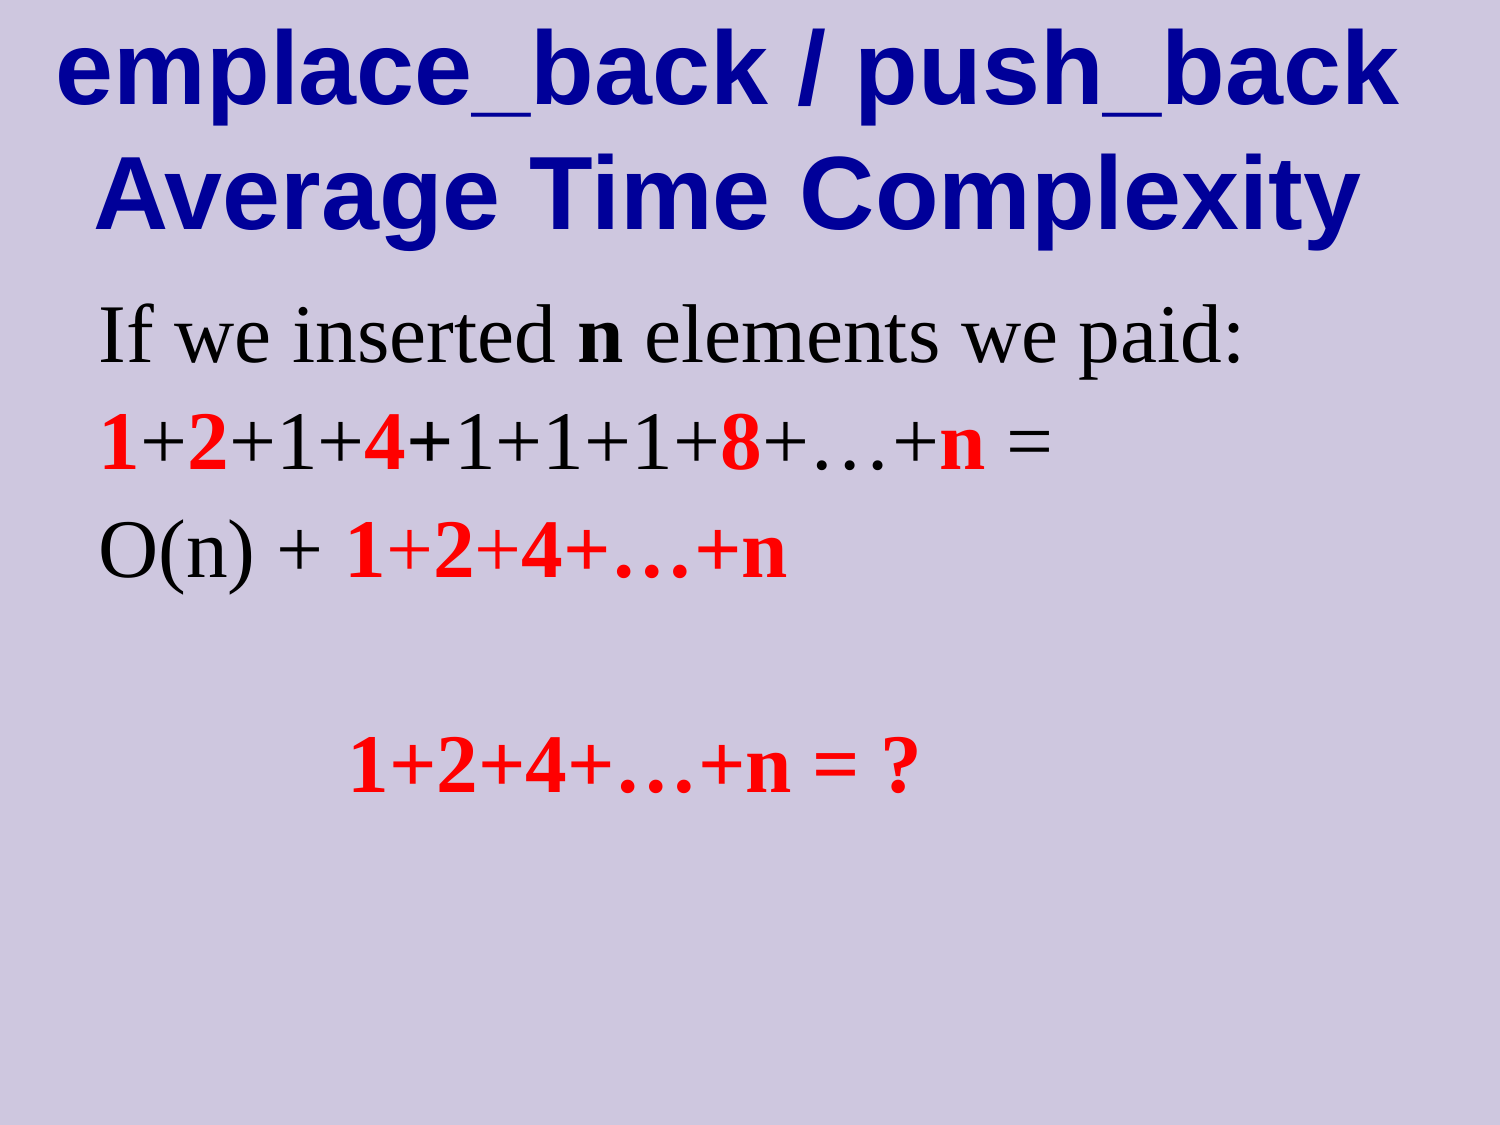

# emplace_back / push_back Average Time Complexity
If we inserted n elements we paid:
1+2+1+4+1+1+1+8+…+n =
O(n) + 1+2+4+…+n
 1+2+4+…+n = ?